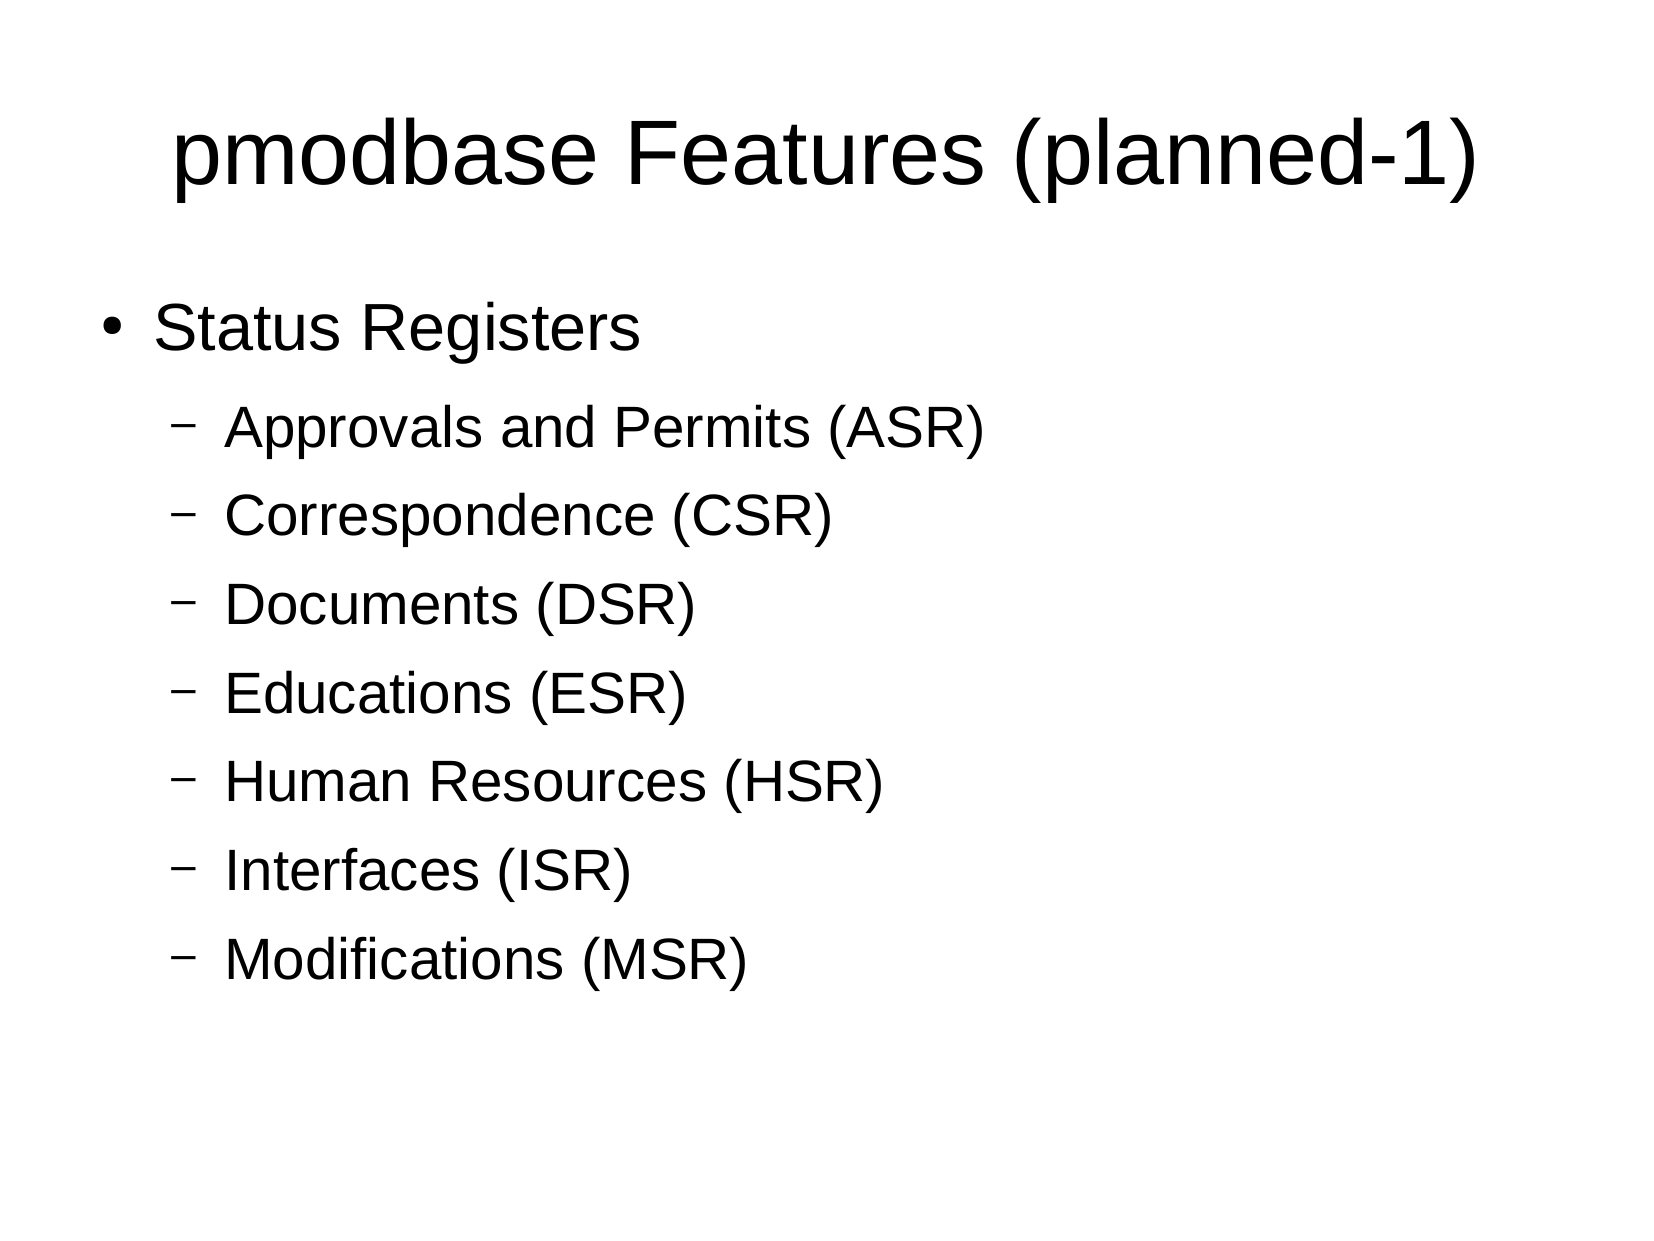

# pmodbase Features (planned-1)
Status Registers
Approvals and Permits (ASR)
Correspondence (CSR)
Documents (DSR)
Educations (ESR)
Human Resources (HSR)
Interfaces (ISR)
Modifications (MSR)